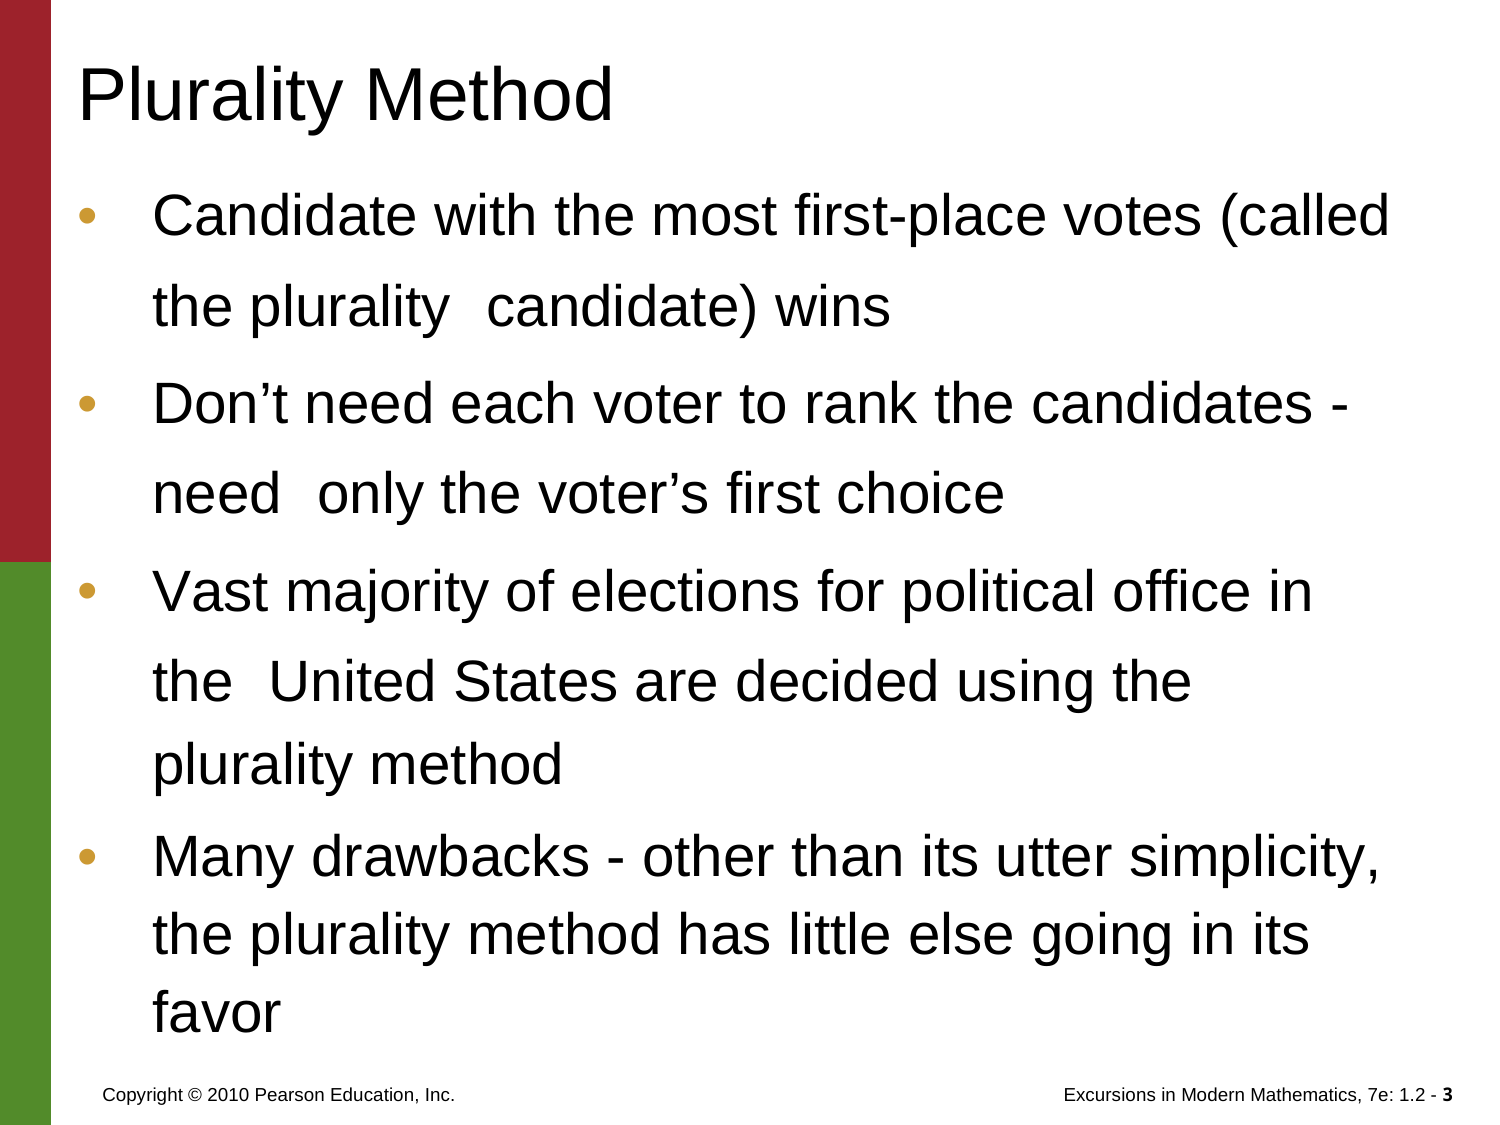

Plurality Method
# Candidate with the most first-place votes (called the plurality candidate) wins
Don’t need each voter to rank the candidates - need only the voter’s first choice
Vast majority of elections for political office in the United States are decided using the plurality method
Many drawbacks - other than its utter simplicity, the plurality method has little else going in its favor